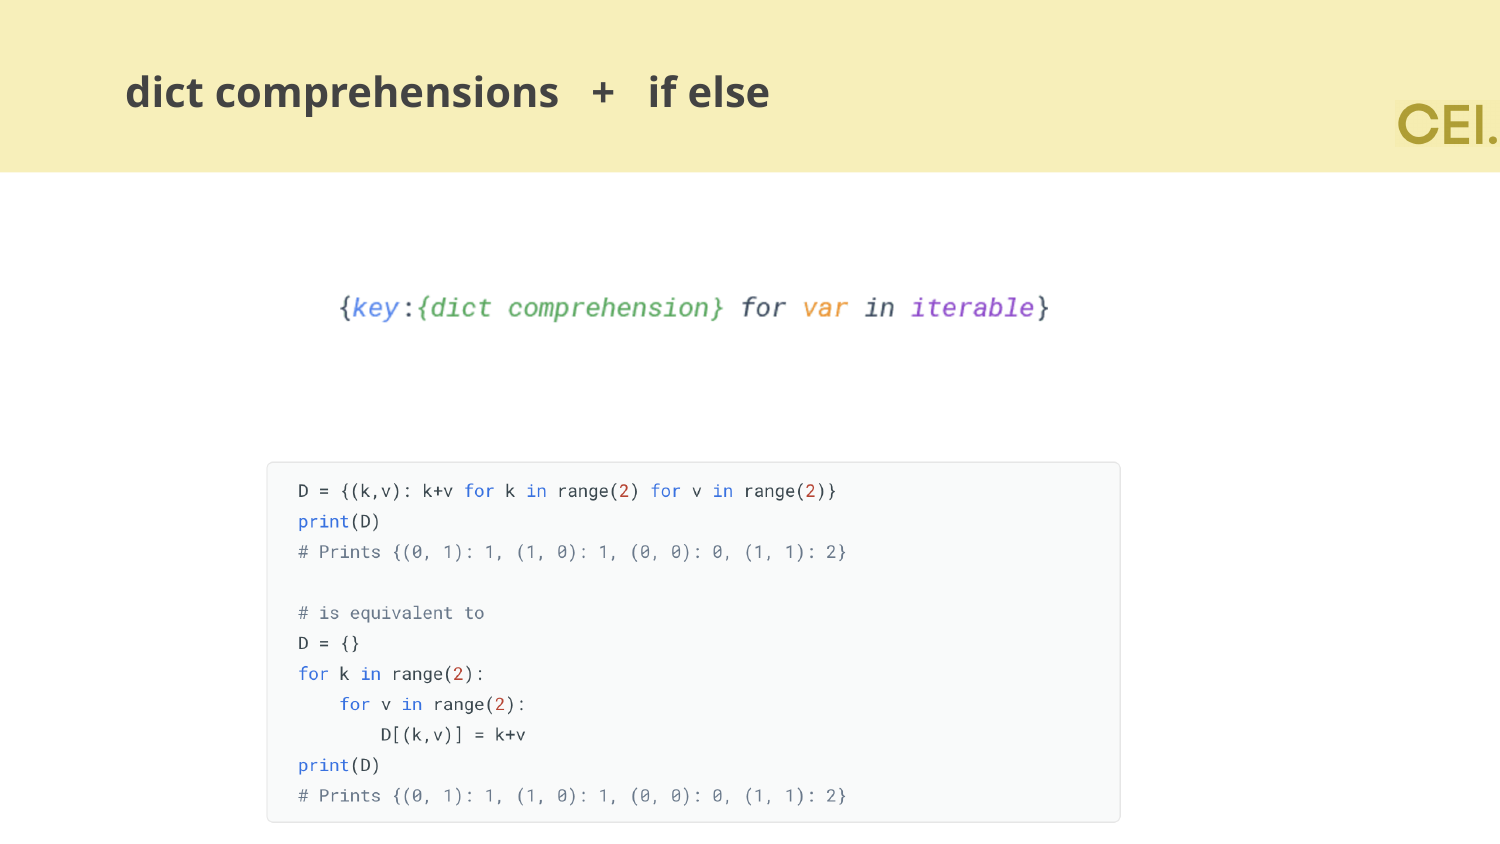

dict comprehensions + if else
python dict comprehension